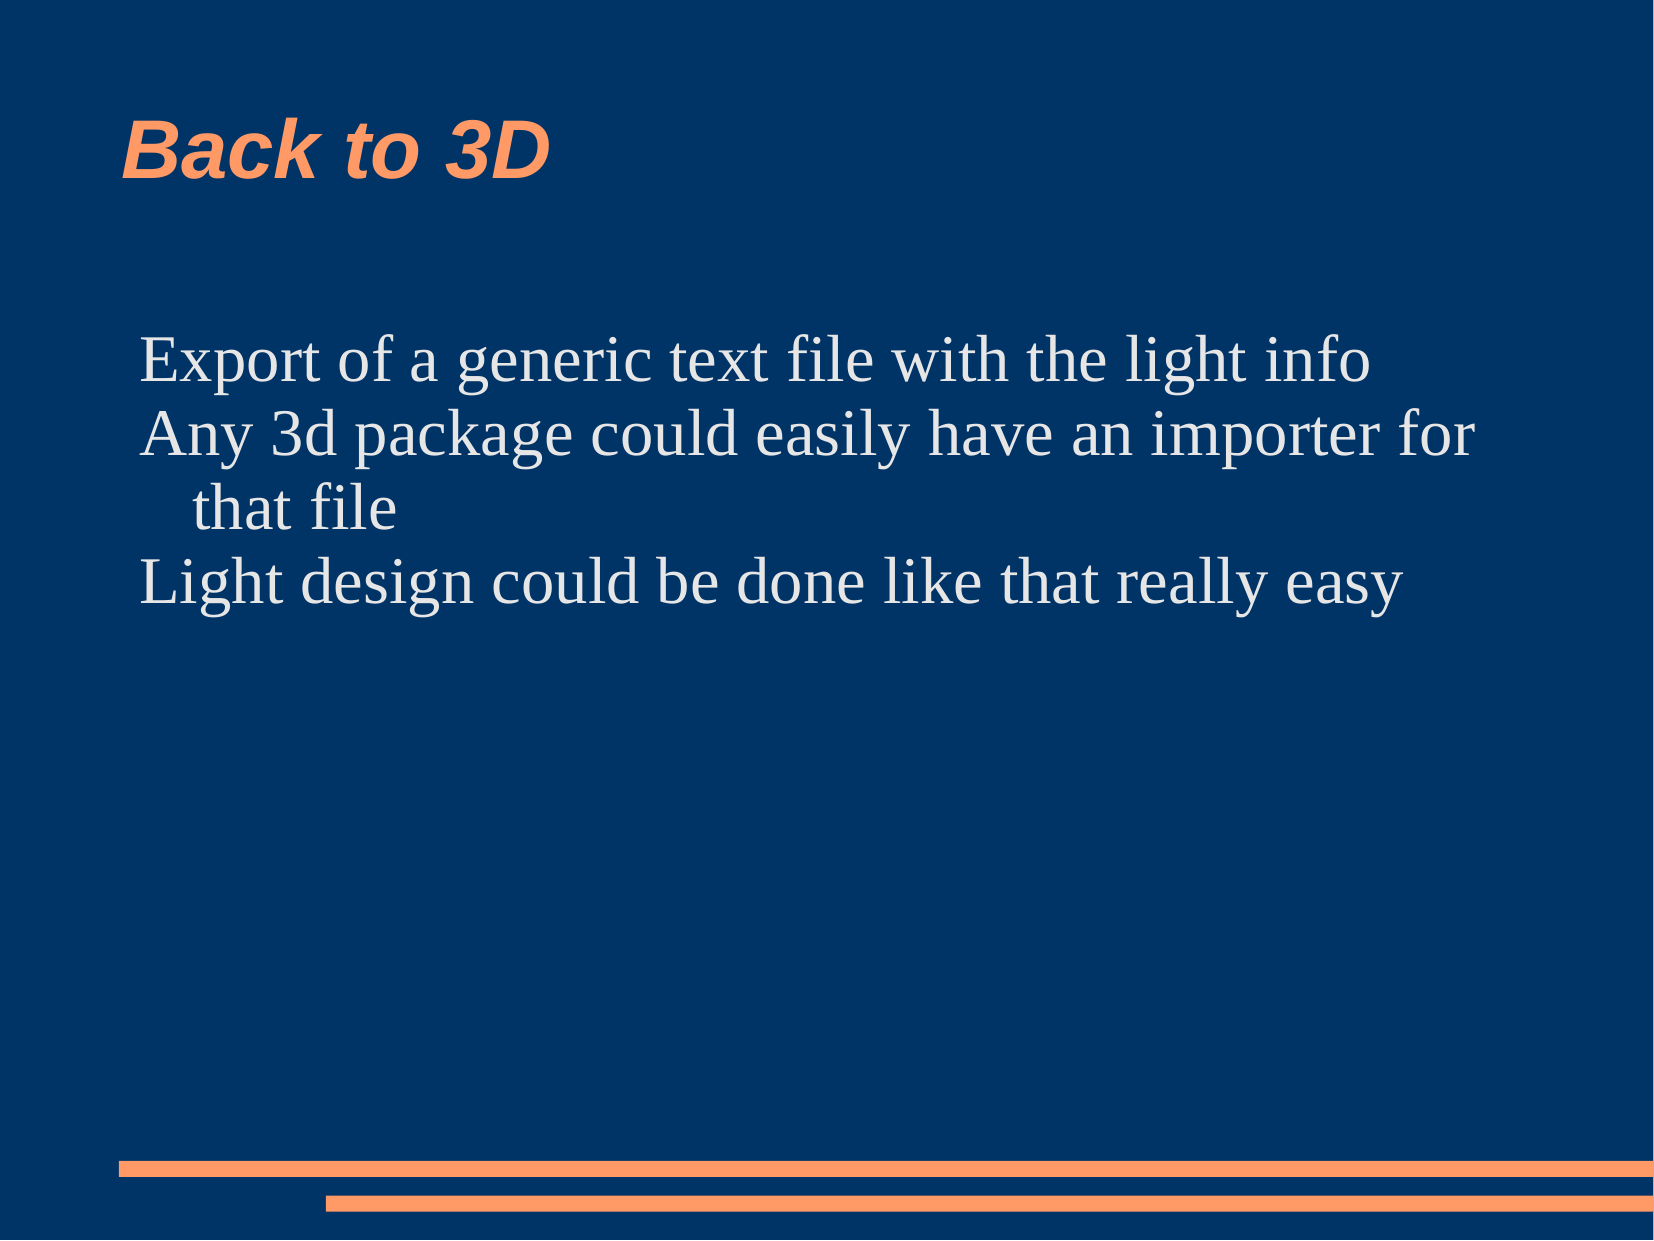

# Back to 3D
Export of a generic text file with the light info
Any 3d package could easily have an importer for that file
Light design could be done like that really easy